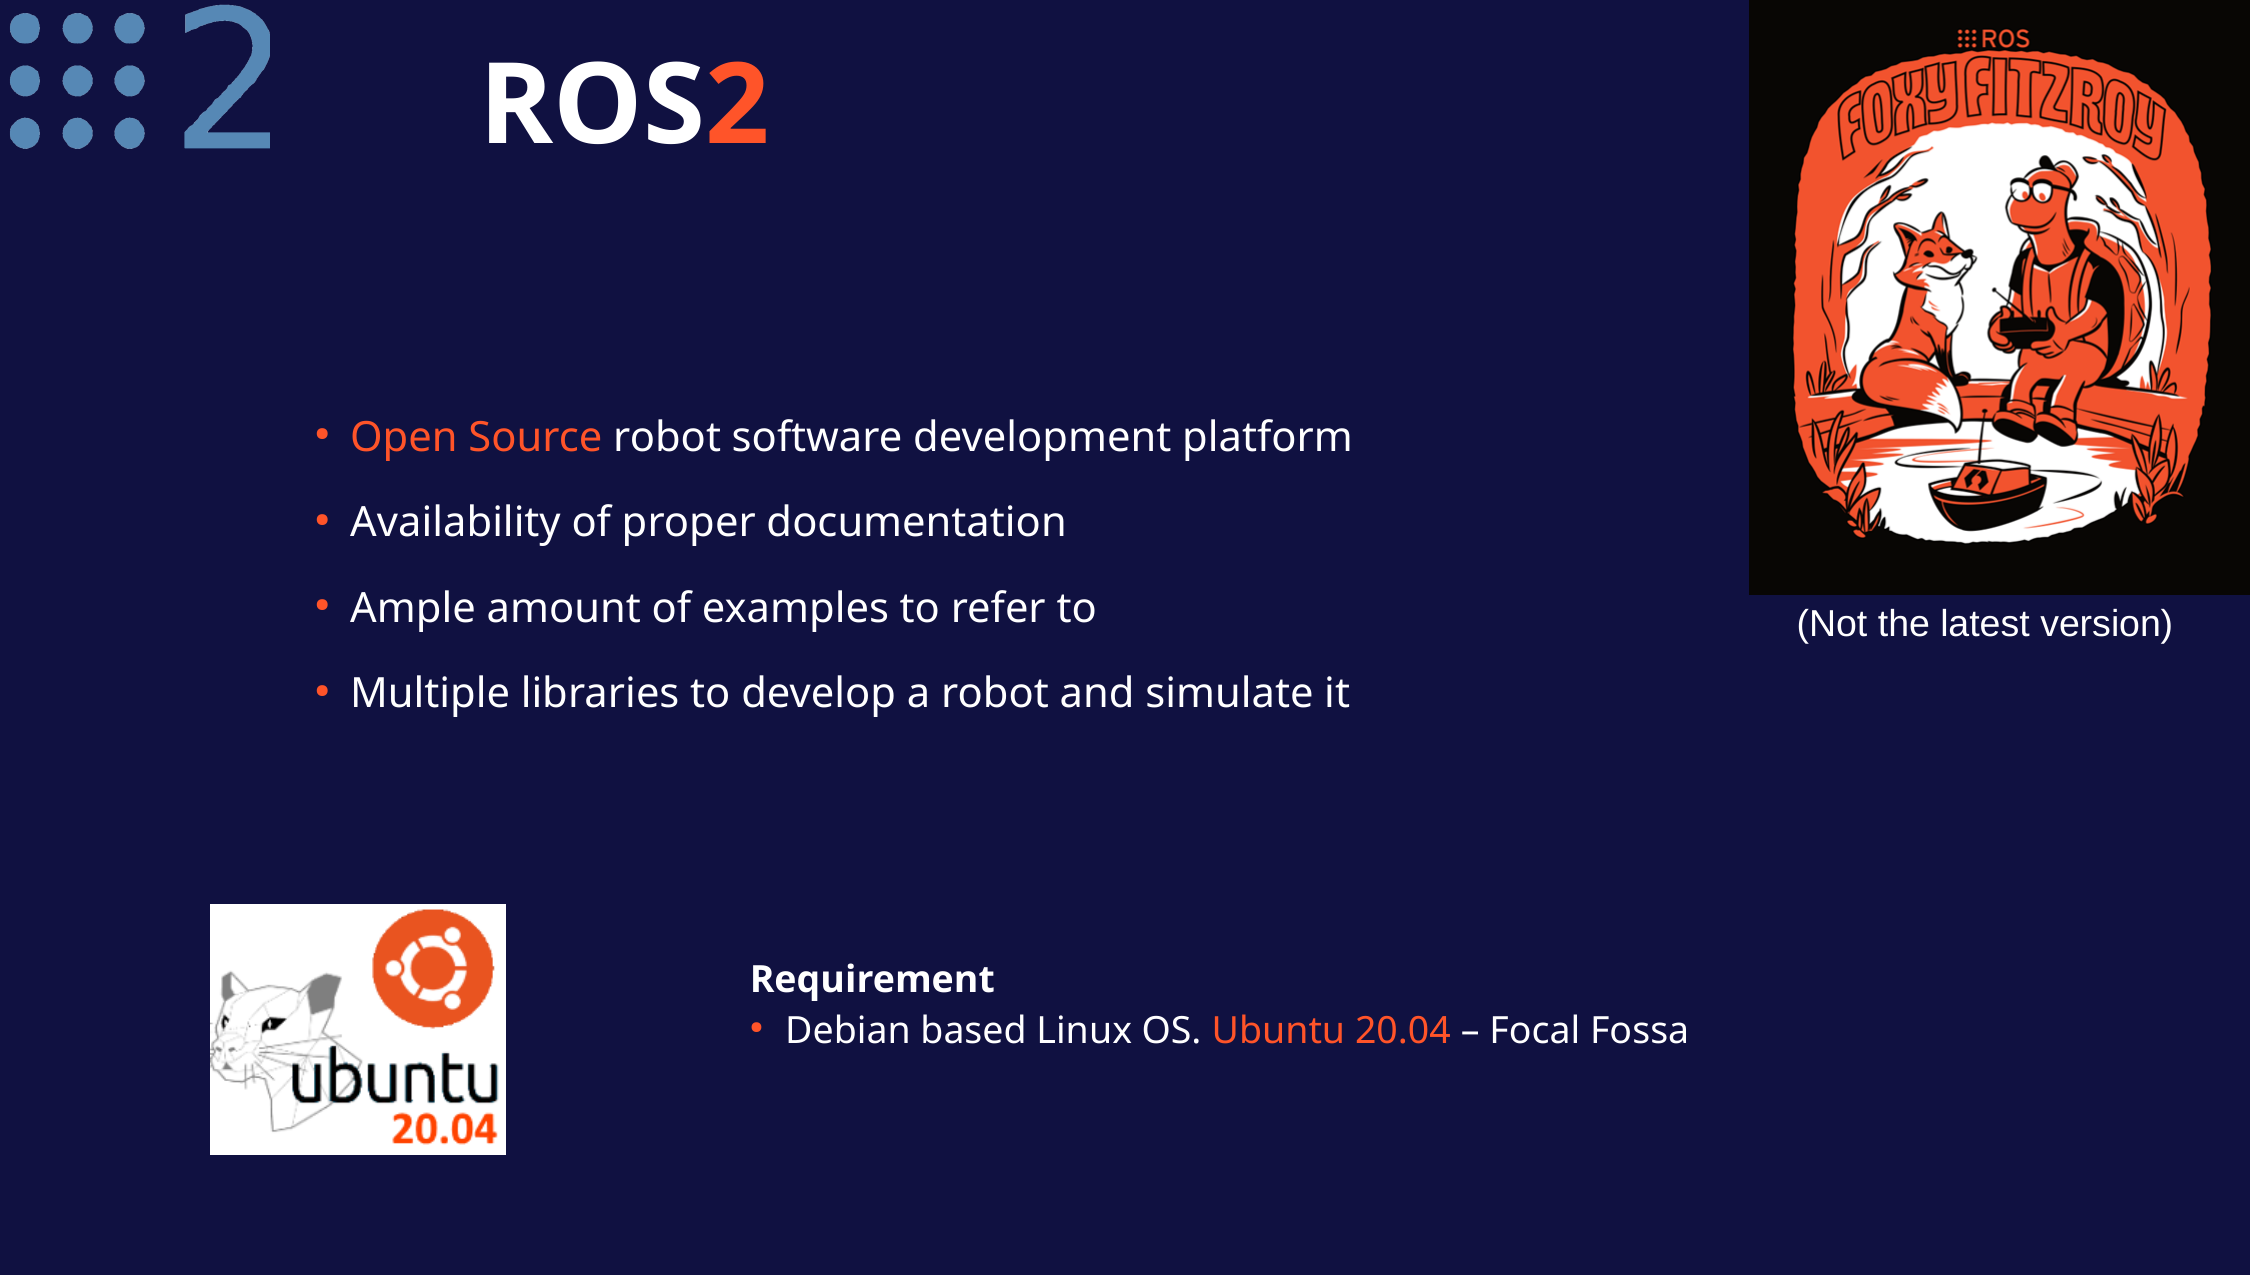

ROS2
Open Source robot software development platform
Availability of proper documentation
Ample amount of examples to refer to
Multiple libraries to develop a robot and simulate it
(Not the latest version)
Requirement
Debian based Linux OS. Ubuntu 20.04 – Focal Fossa